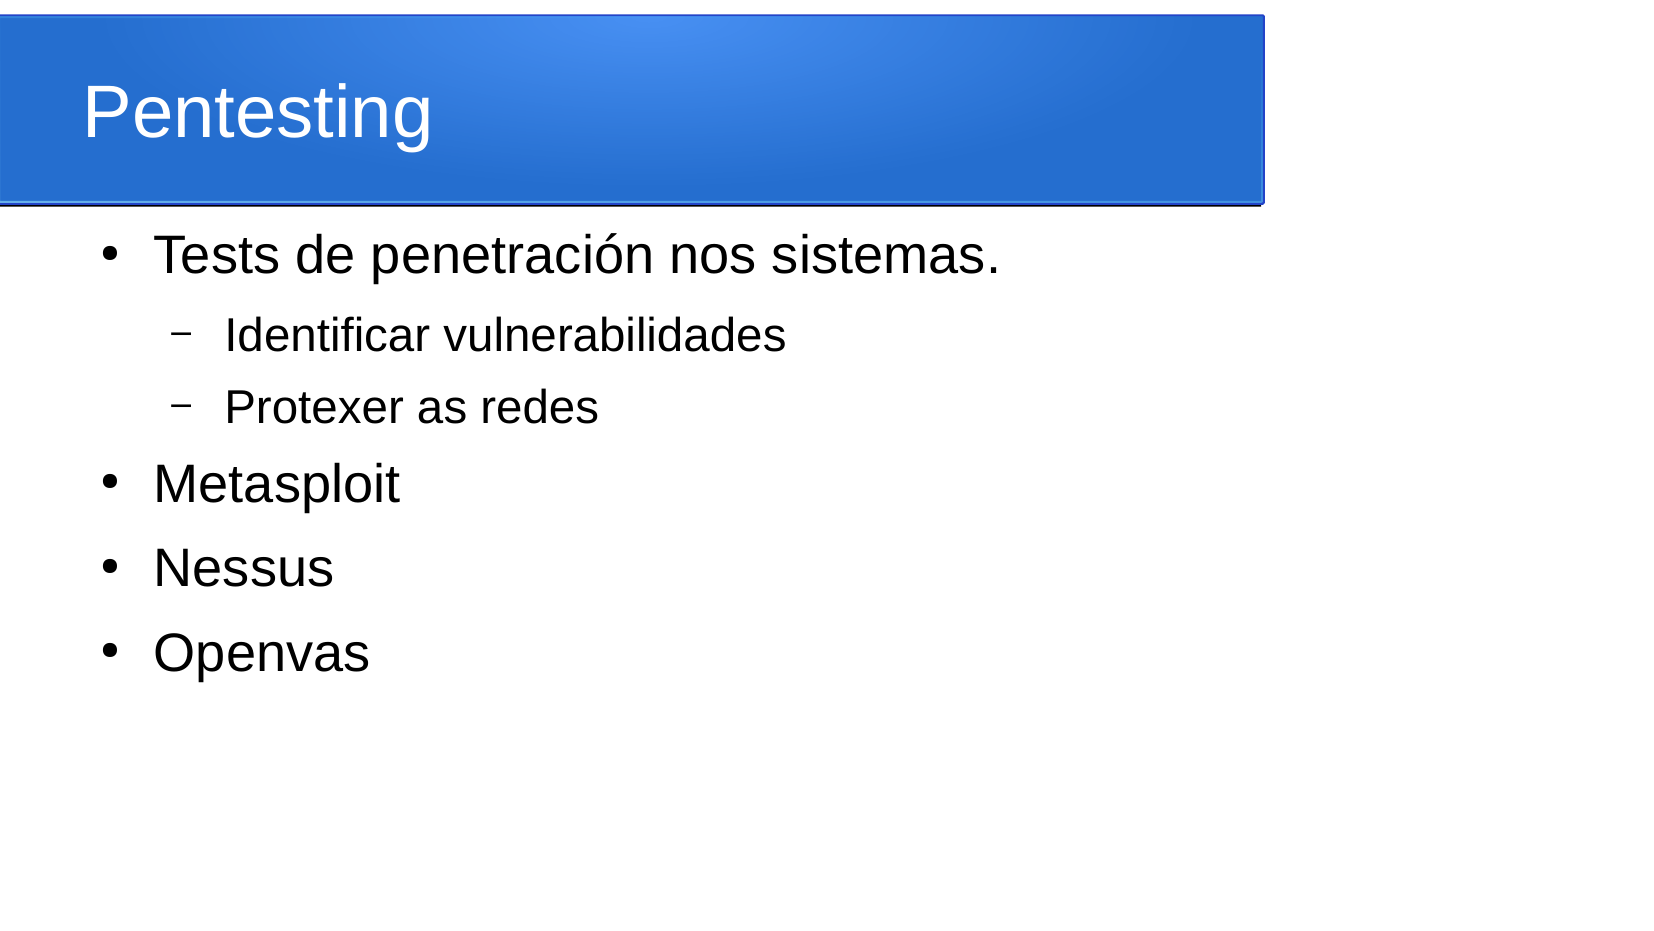

# Pentesting
Tests de penetración nos sistemas.
Identificar vulnerabilidades
Protexer as redes
Metasploit
Nessus
Openvas